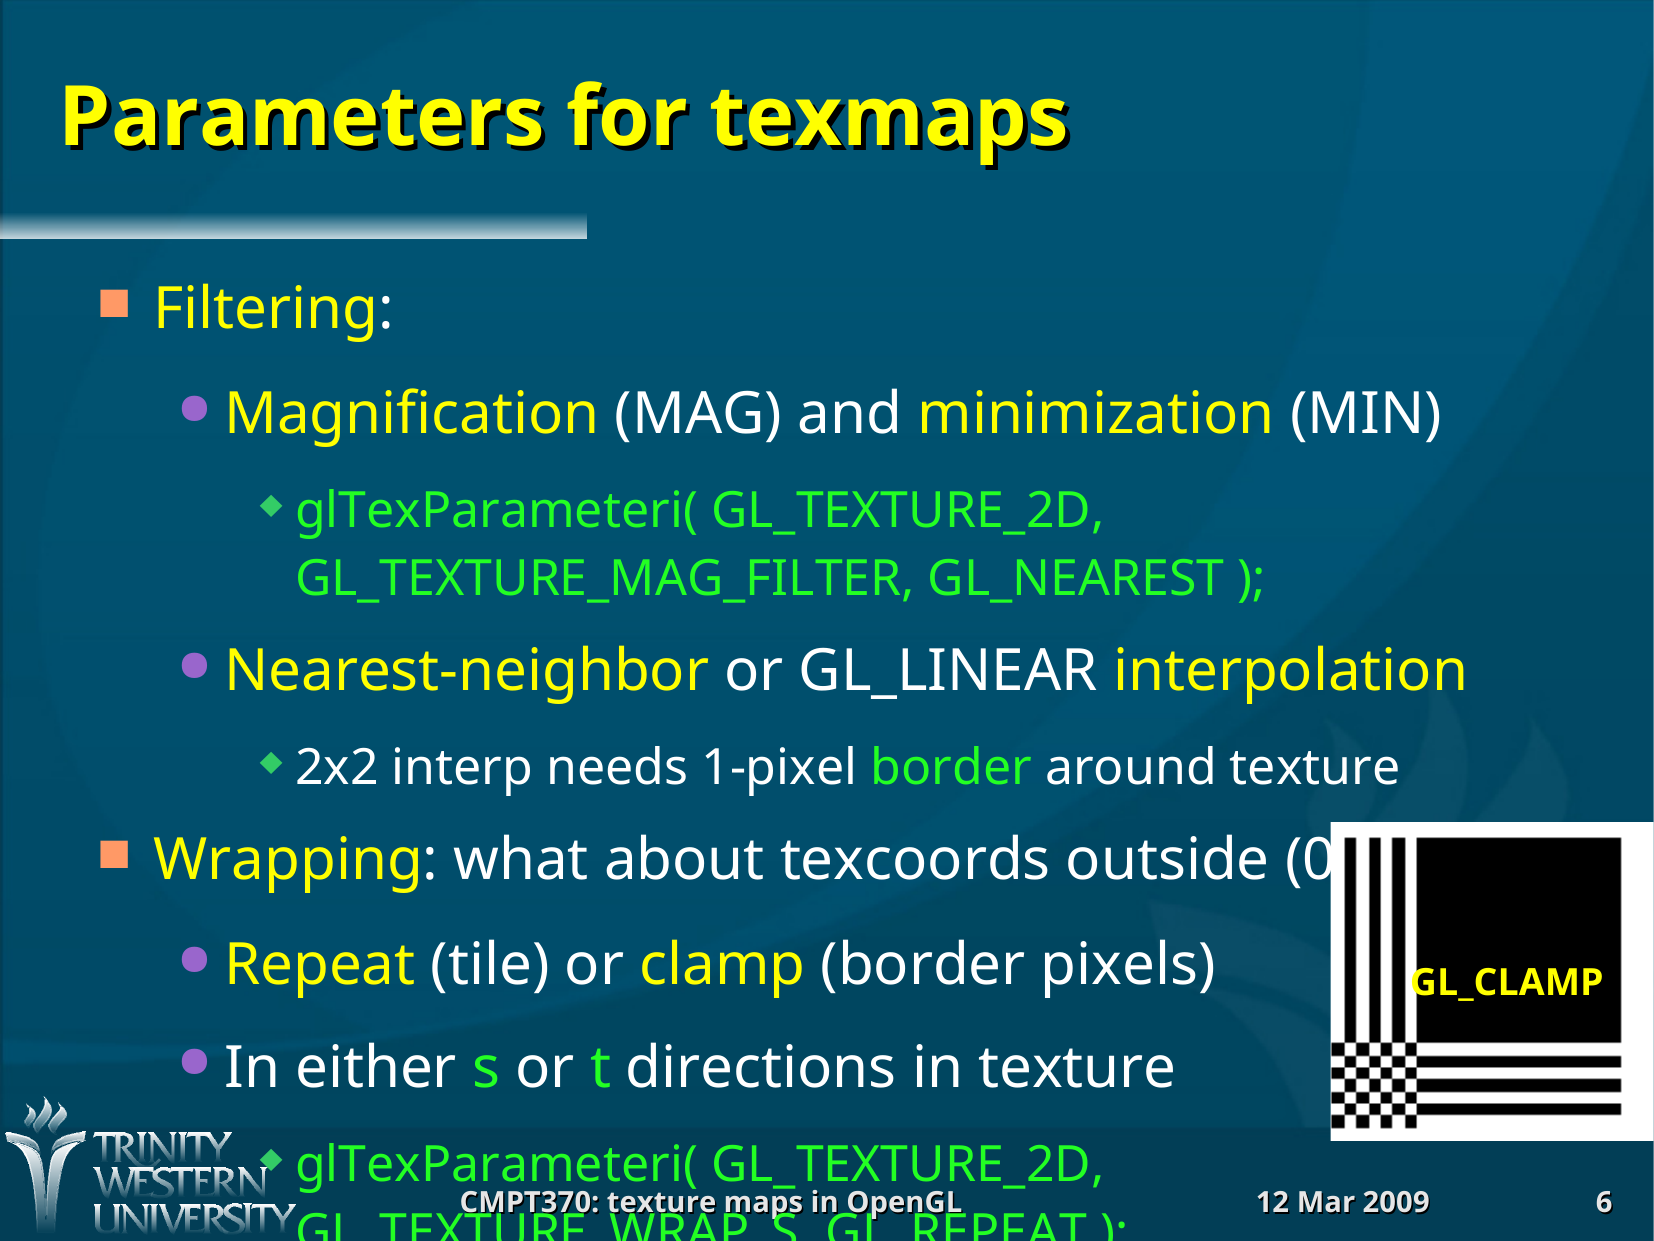

# Parameters for texmaps
Filtering:
Magnification (MAG) and minimization (MIN)
glTexParameteri( GL_TEXTURE_2D,
GL_TEXTURE_MAG_FILTER, GL_NEAREST );
Nearest-neighbor or GL_LINEAR interpolation
2x2 interp needs 1-pixel border around texture
Wrapping: what about texcoords outside (0,1)?
Repeat (tile) or clamp (border pixels)
In either s or t directions in texture
glTexParameteri( GL_TEXTURE_2D, GL_TEXTURE_WRAP_S, GL_REPEAT );
 GL_CLAMP
CMPT370: texture maps in OpenGL
12 Mar 2009
6